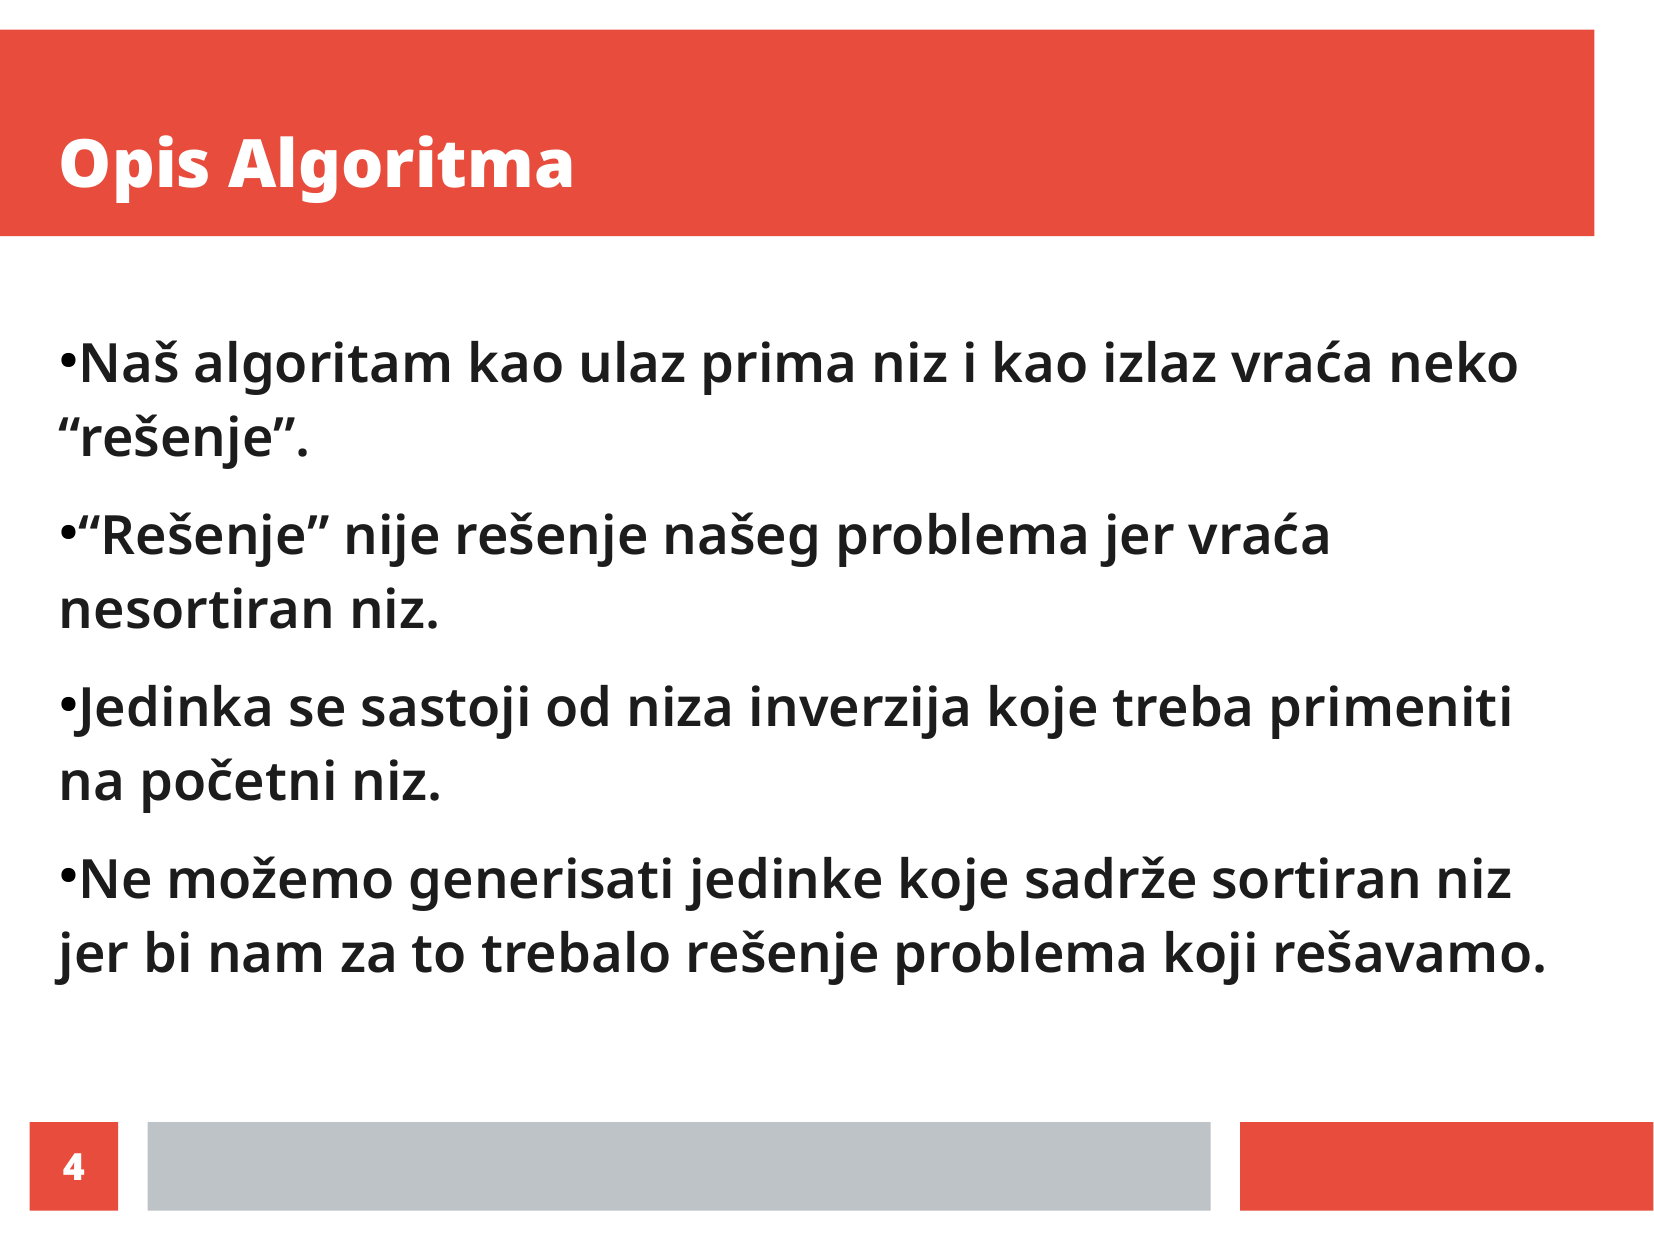

# Opis Algoritma
Naš algoritam kao ulaz prima niz i kao izlaz vraća neko “rešenje”.
“Rešenje” nije rešenje našeg problema jer vraća nesortiran niz.
Jedinka se sastoji od niza inverzija koje treba primeniti na početni niz.
Ne možemo generisati jedinke koje sadrže sortiran niz jer bi nam za to trebalo rešenje problema koji rešavamo.
4